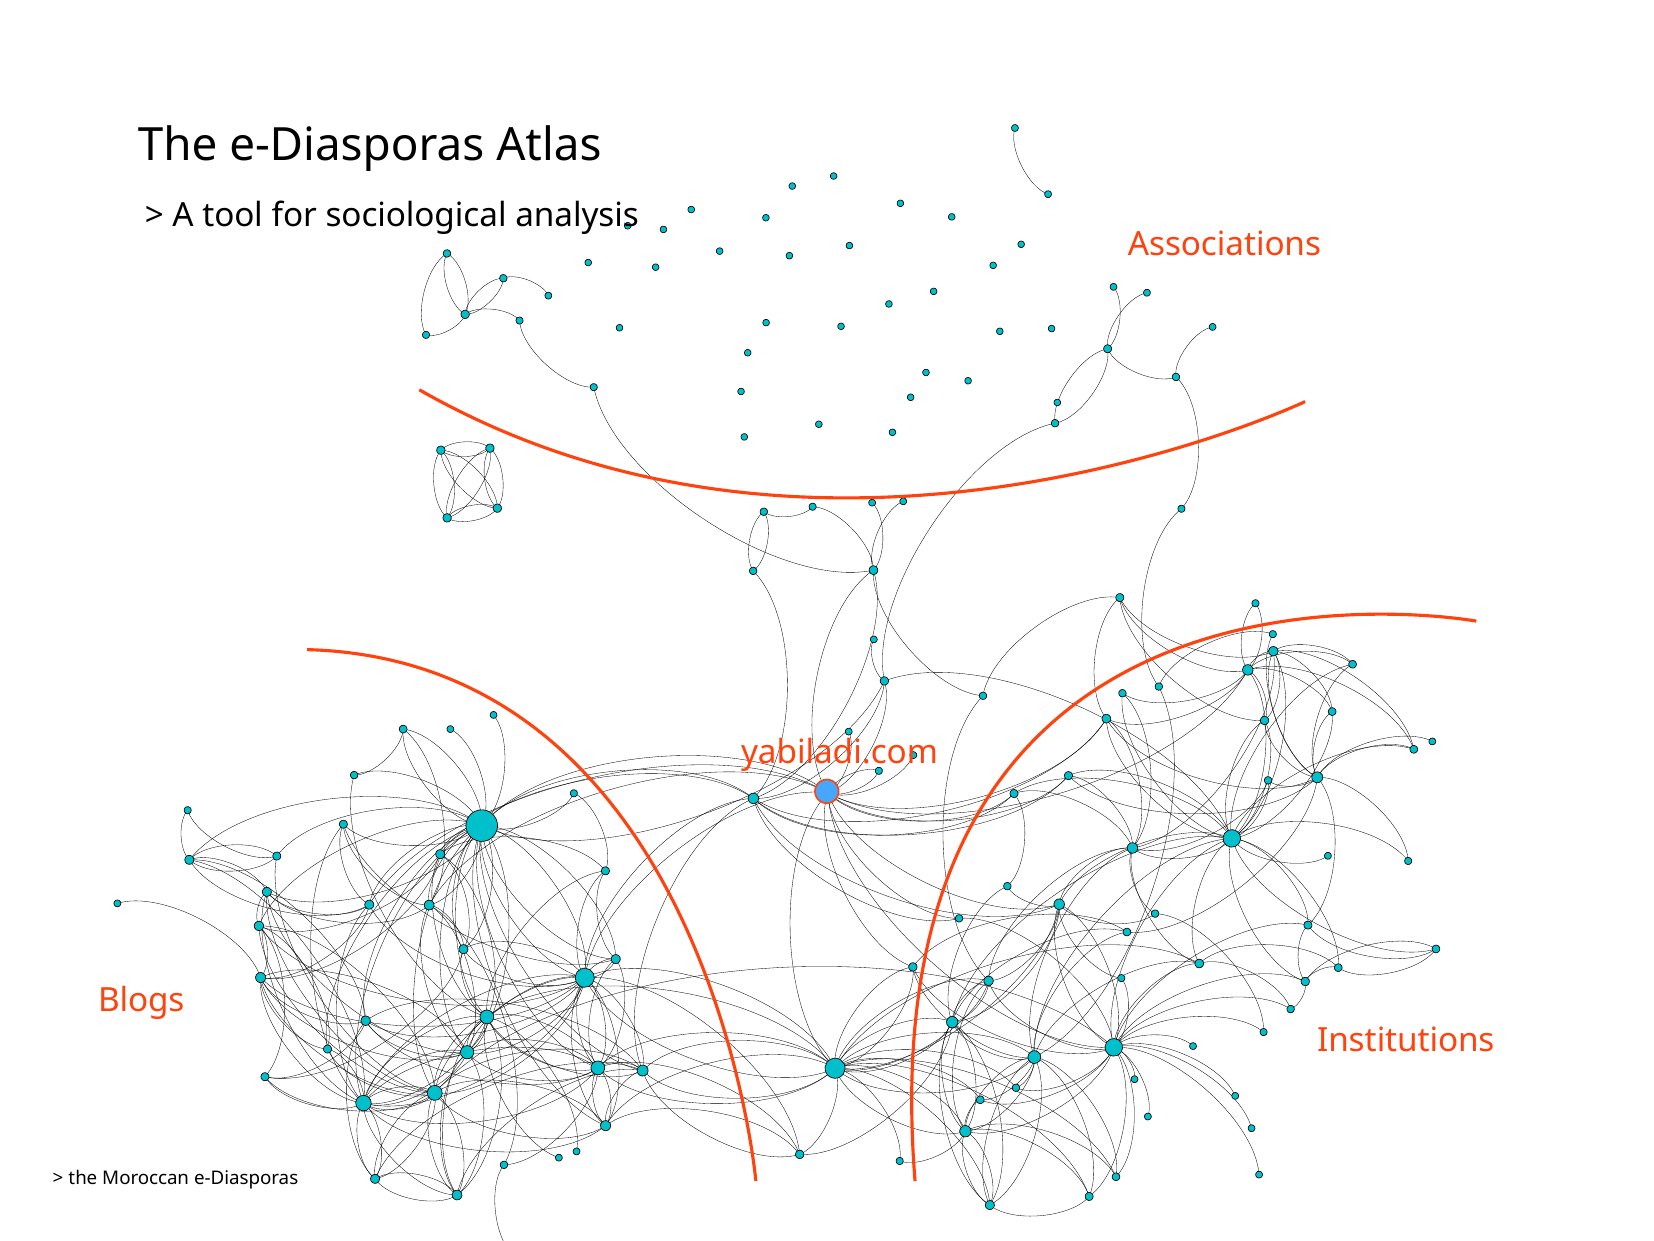

The e-Diasporas Atlas
> A tool for sociological analysis
Associations
yabiladi.com
Blogs
Institutions
> the Moroccan e-Diasporas